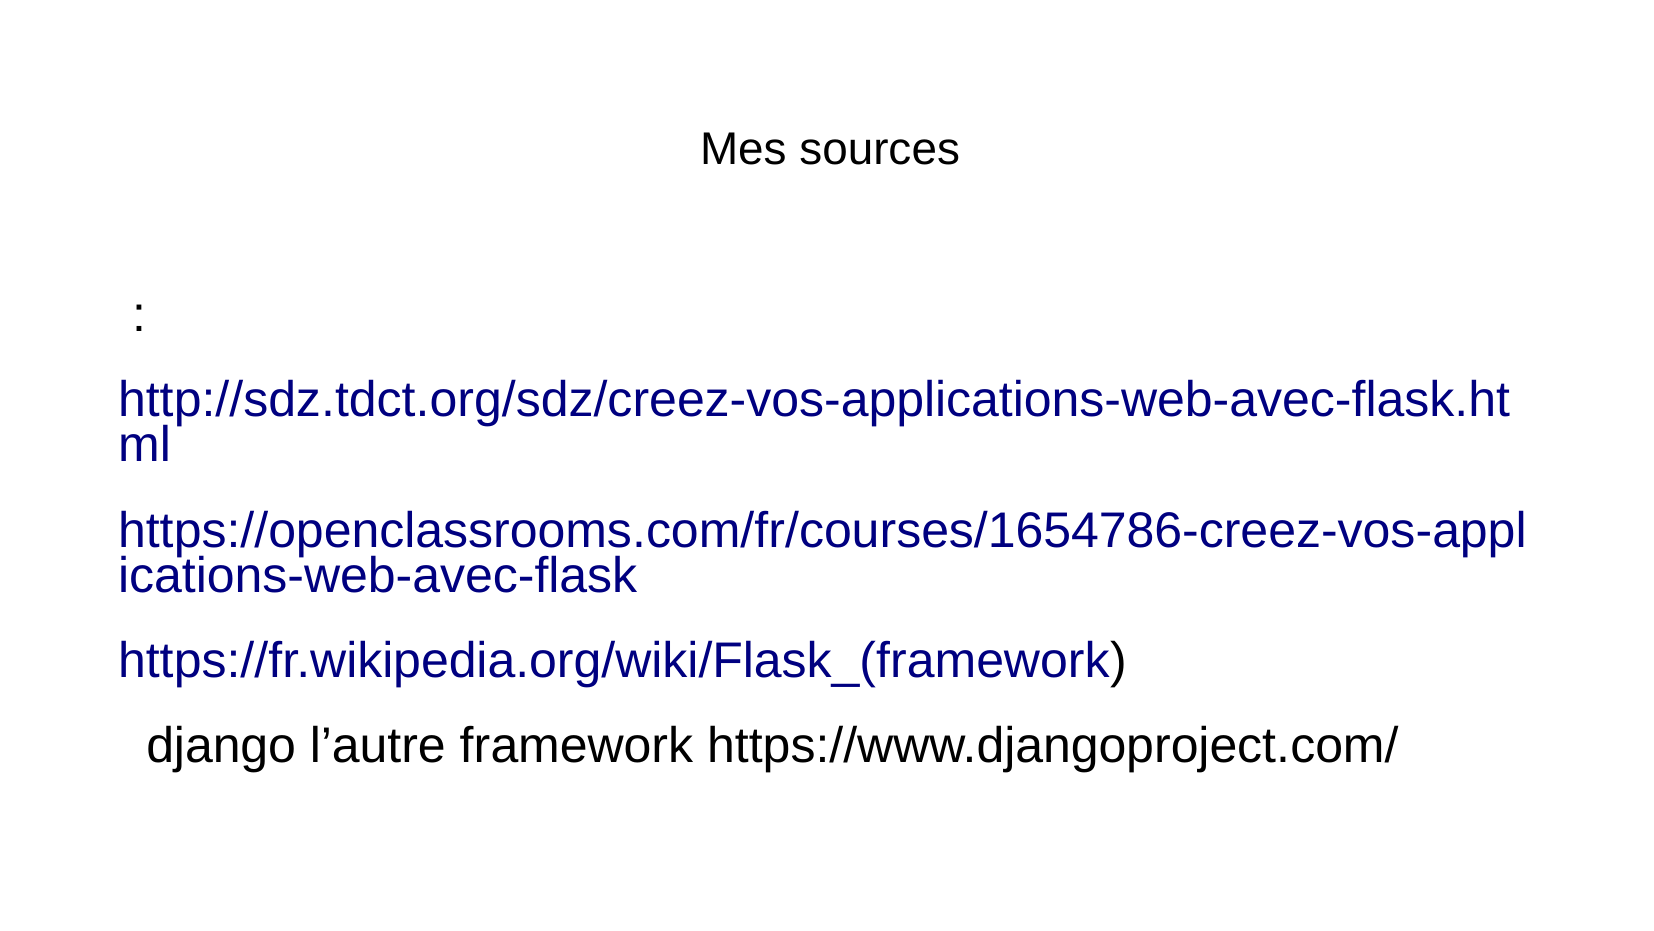

Mes sources
# :
http://sdz.tdct.org/sdz/creez-vos-applications-web-avec-flask.html
https://openclassrooms.com/fr/courses/1654786-creez-vos-applications-web-avec-flask
https://fr.wikipedia.org/wiki/Flask_(framework)
 django l’autre framework https://www.djangoproject.com/